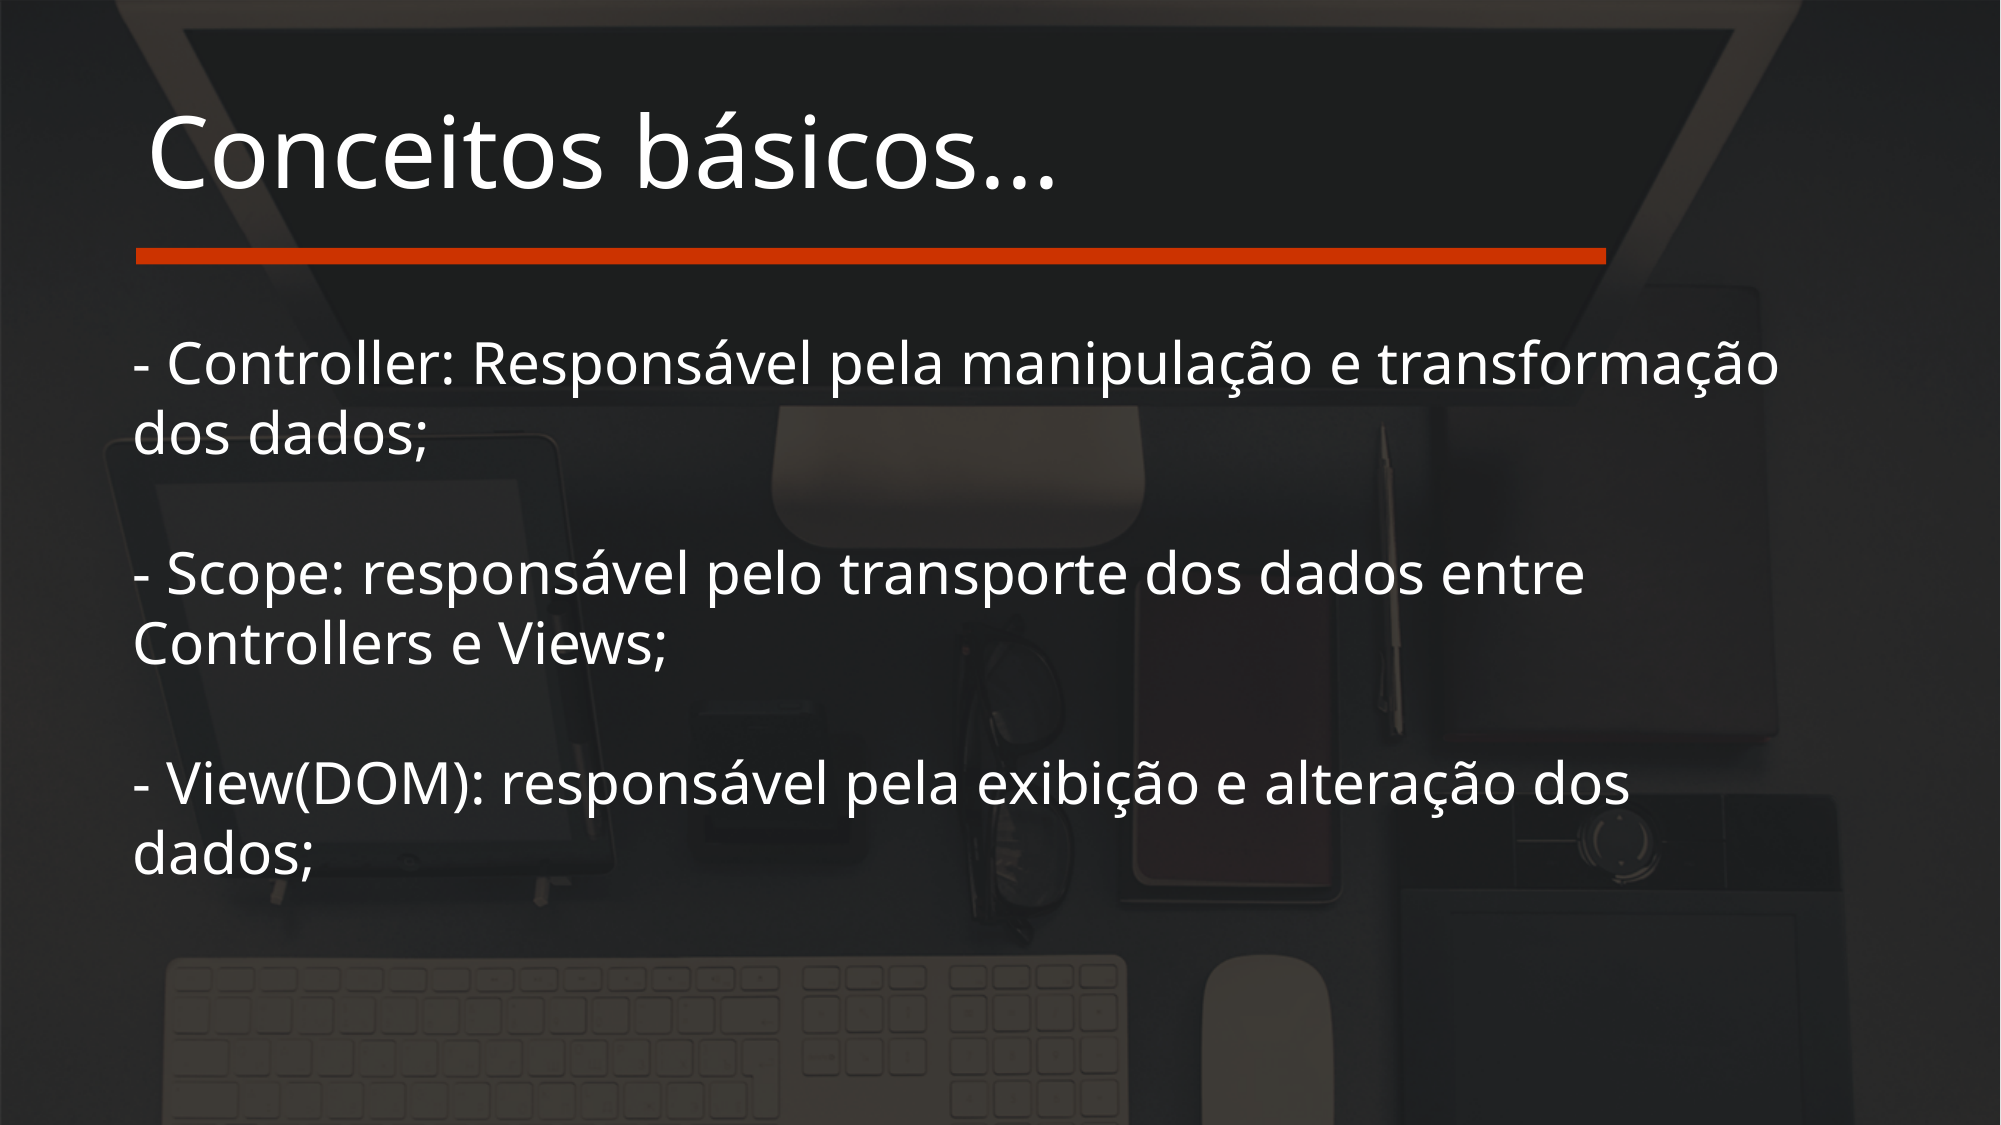

Conceitos básicos...
- Controller: Responsável pela manipulação e transformação dos dados;
- Scope: responsável pelo transporte dos dados entre Controllers e Views;
- View(DOM): responsável pela exibição e alteração dos dados;